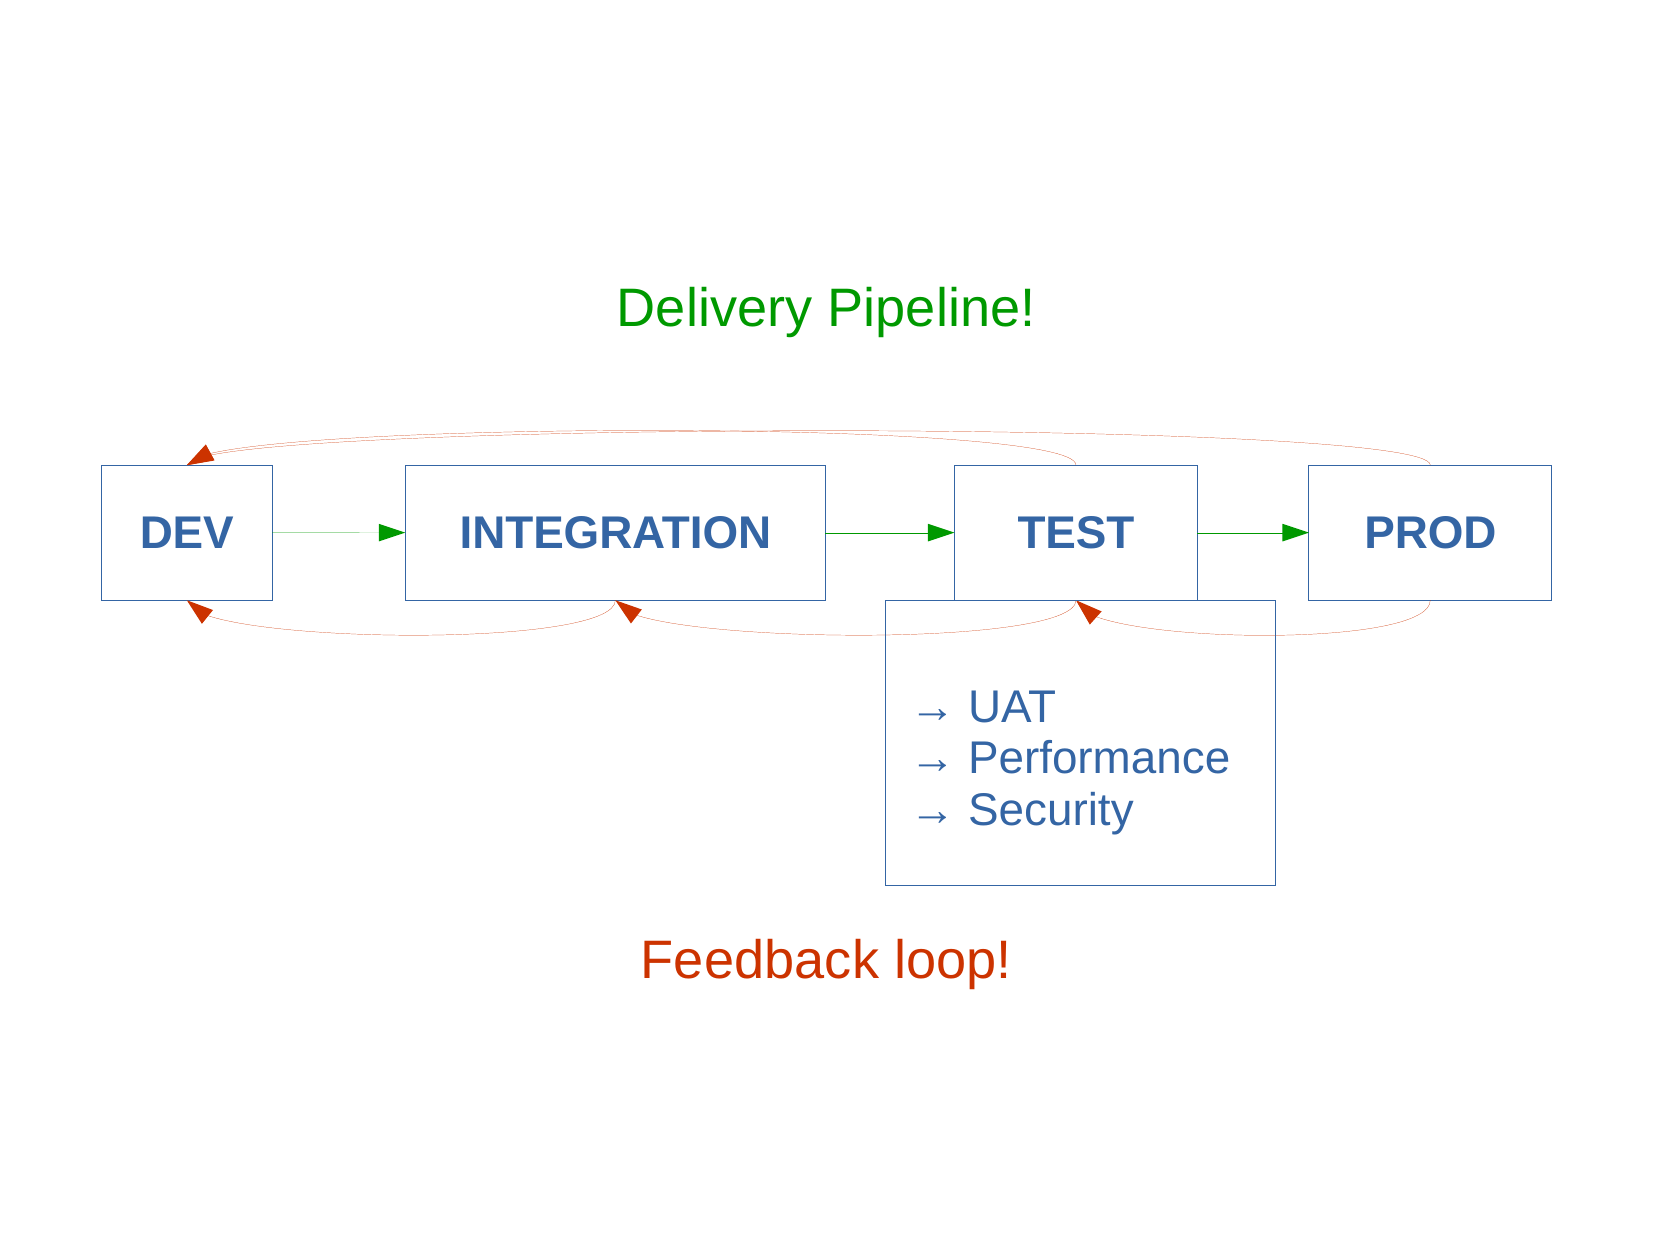

Delivery Pipeline!
INTEGRATION
TEST
PROD
DEV
→ UAT
→ Performance
→ Security
Feedback loop!